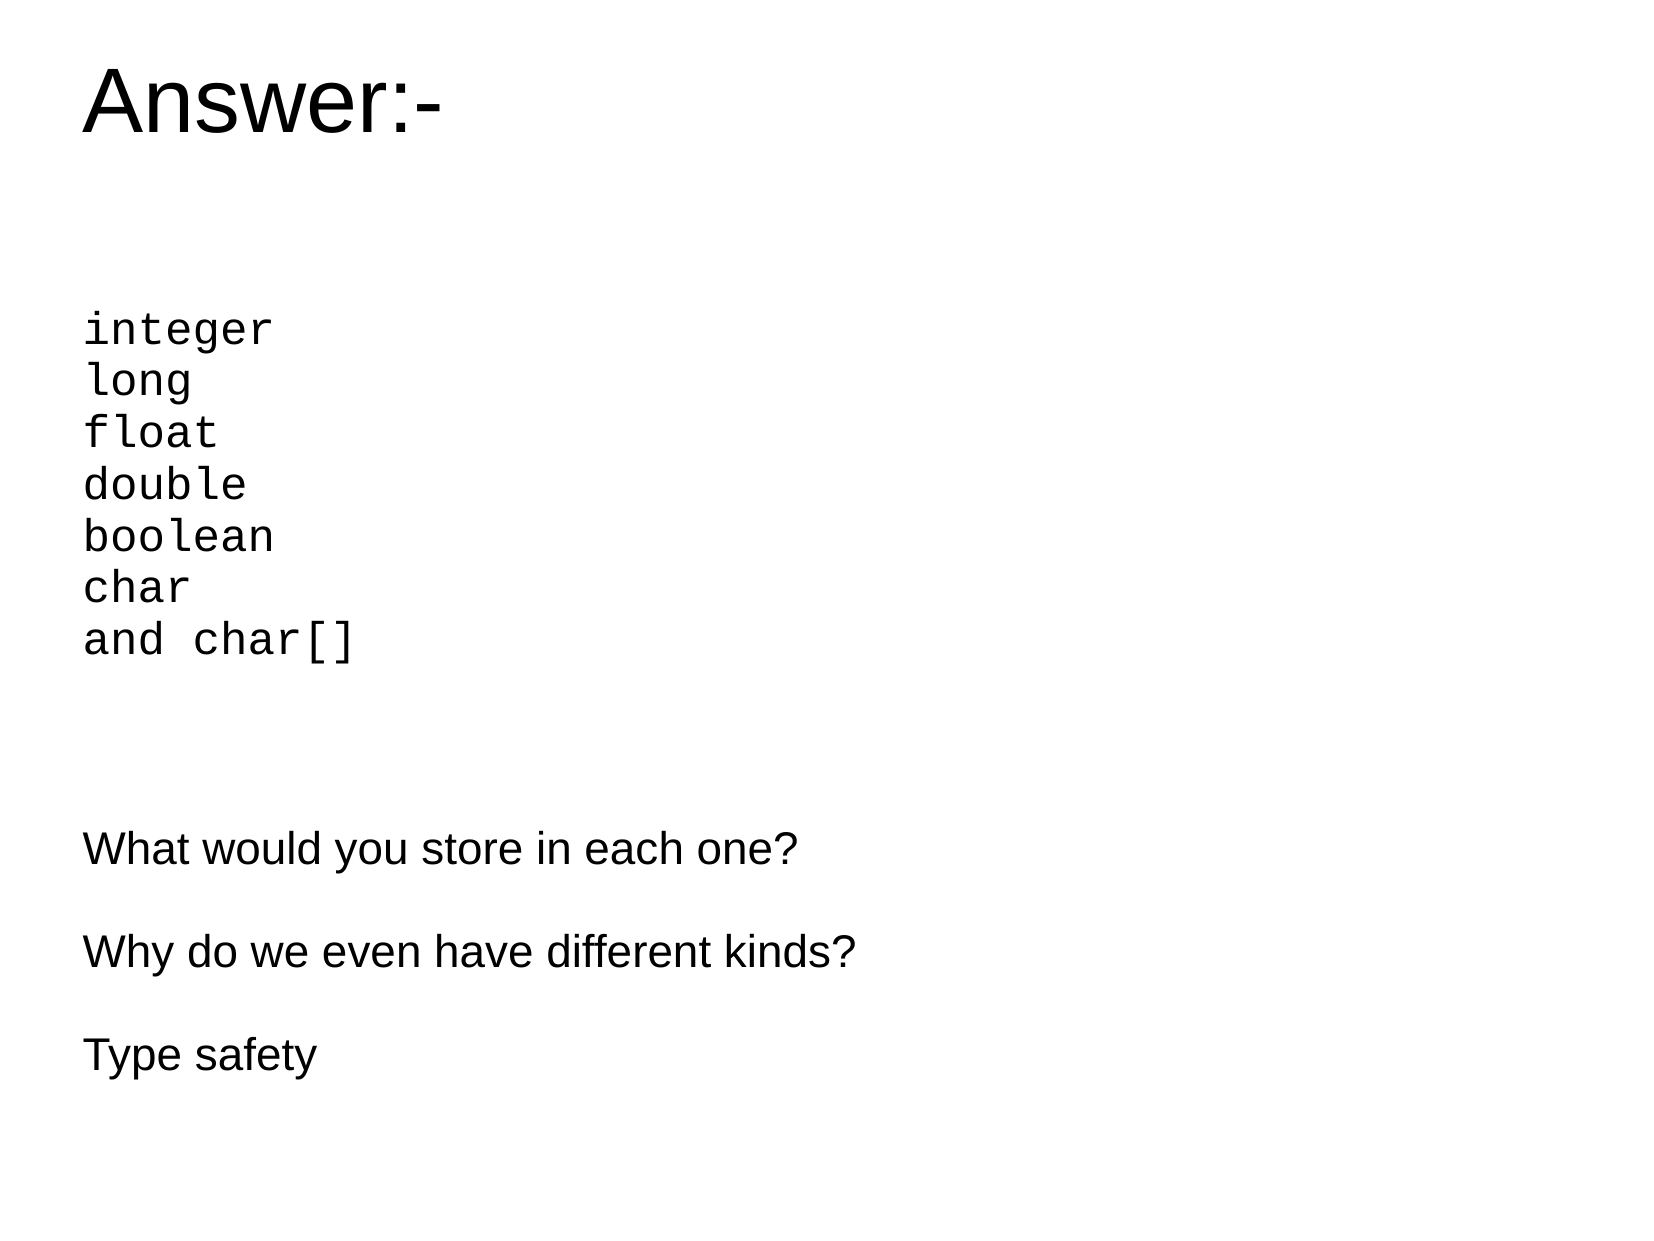

# Answer:- integer long float double boolean char and char[] What would you store in each one? Why do we even have different kinds? Type safety